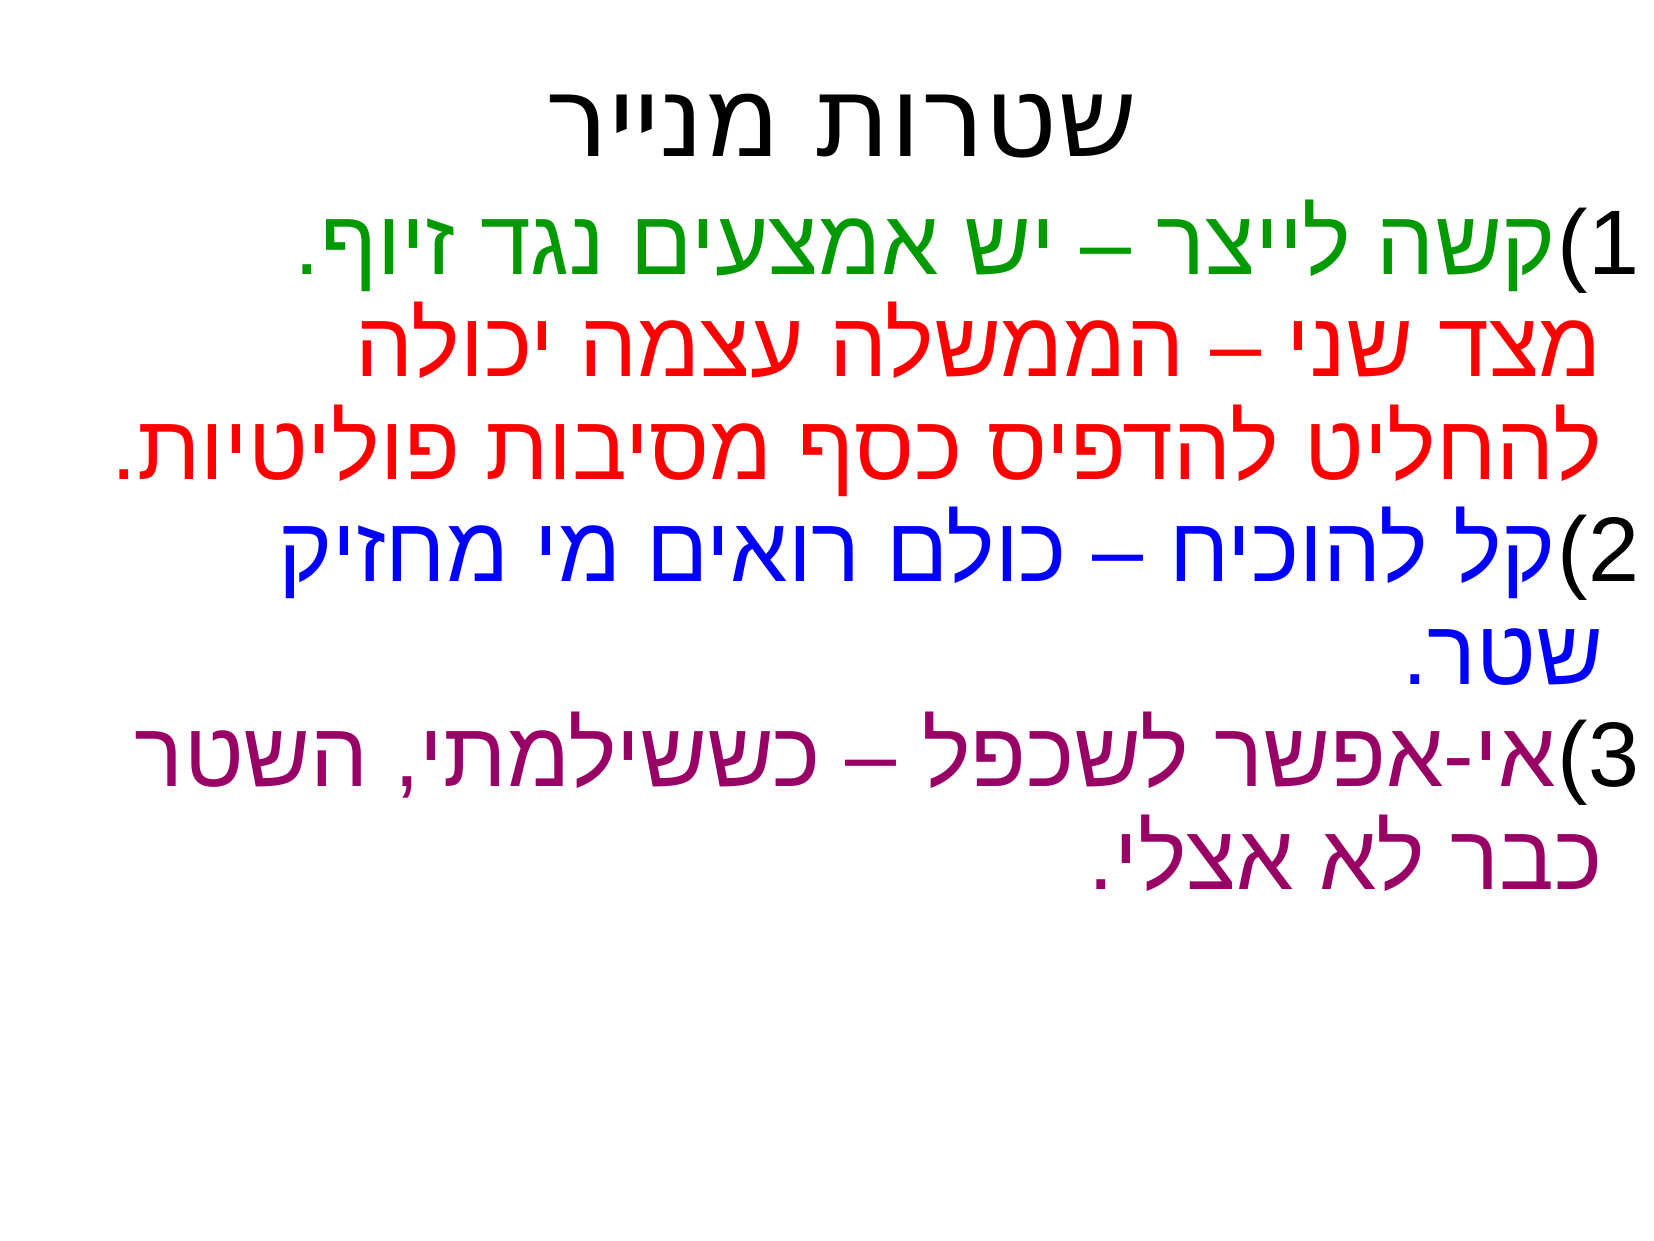

שטרות מנייר
קשה לייצר – יש אמצעים נגד זיוף.
מצד שני – הממשלה עצמה יכולה להחליט להדפיס כסף מסיבות פוליטיות.
קל להוכיח – כולם רואים מי מחזיק שטר.
אי-אפשר לשכפל – כששילמתי, השטר כבר לא אצלי.